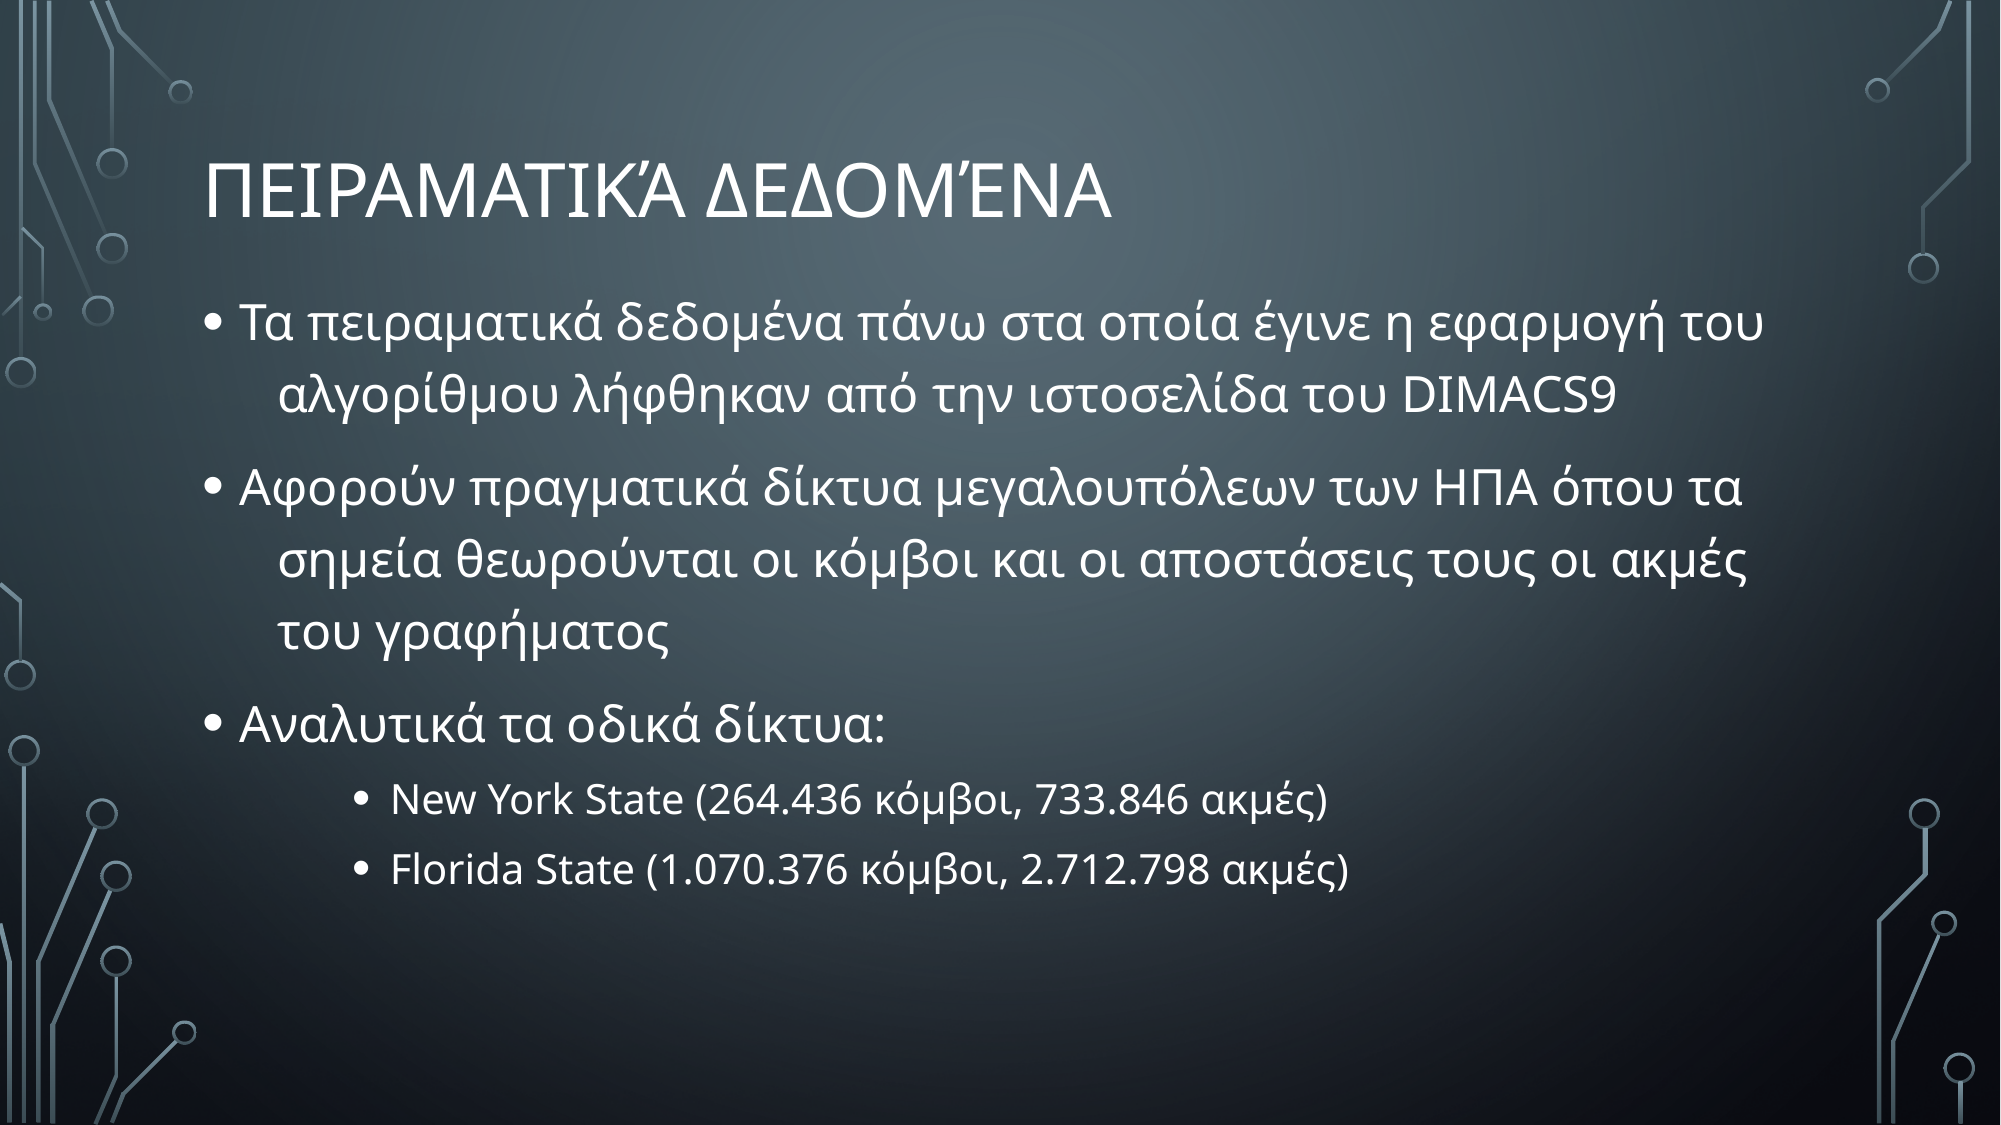

# ΠΕΙΡΑΜΑΤΙΚΆ ΔΕΔΟΜΈΝΑ
Τα πειραματικά δεδομένα πάνω στα οποία έγινε η εφαρμογή του αλγορίθμου λήφθηκαν από την ιστοσελίδα του DIMACS9
Αφορούν πραγματικά δίκτυα μεγαλουπόλεων των ΗΠΑ όπου τα σημεία θεωρούνται οι κόμβοι και οι αποστάσεις τους οι ακμές του γραφήματος
Αναλυτικά τα οδικά δίκτυα:
New York State (264.436 κόμβοι, 733.846 ακμές)
Florida State (1.070.376 κόμβοι, 2.712.798 ακμές)